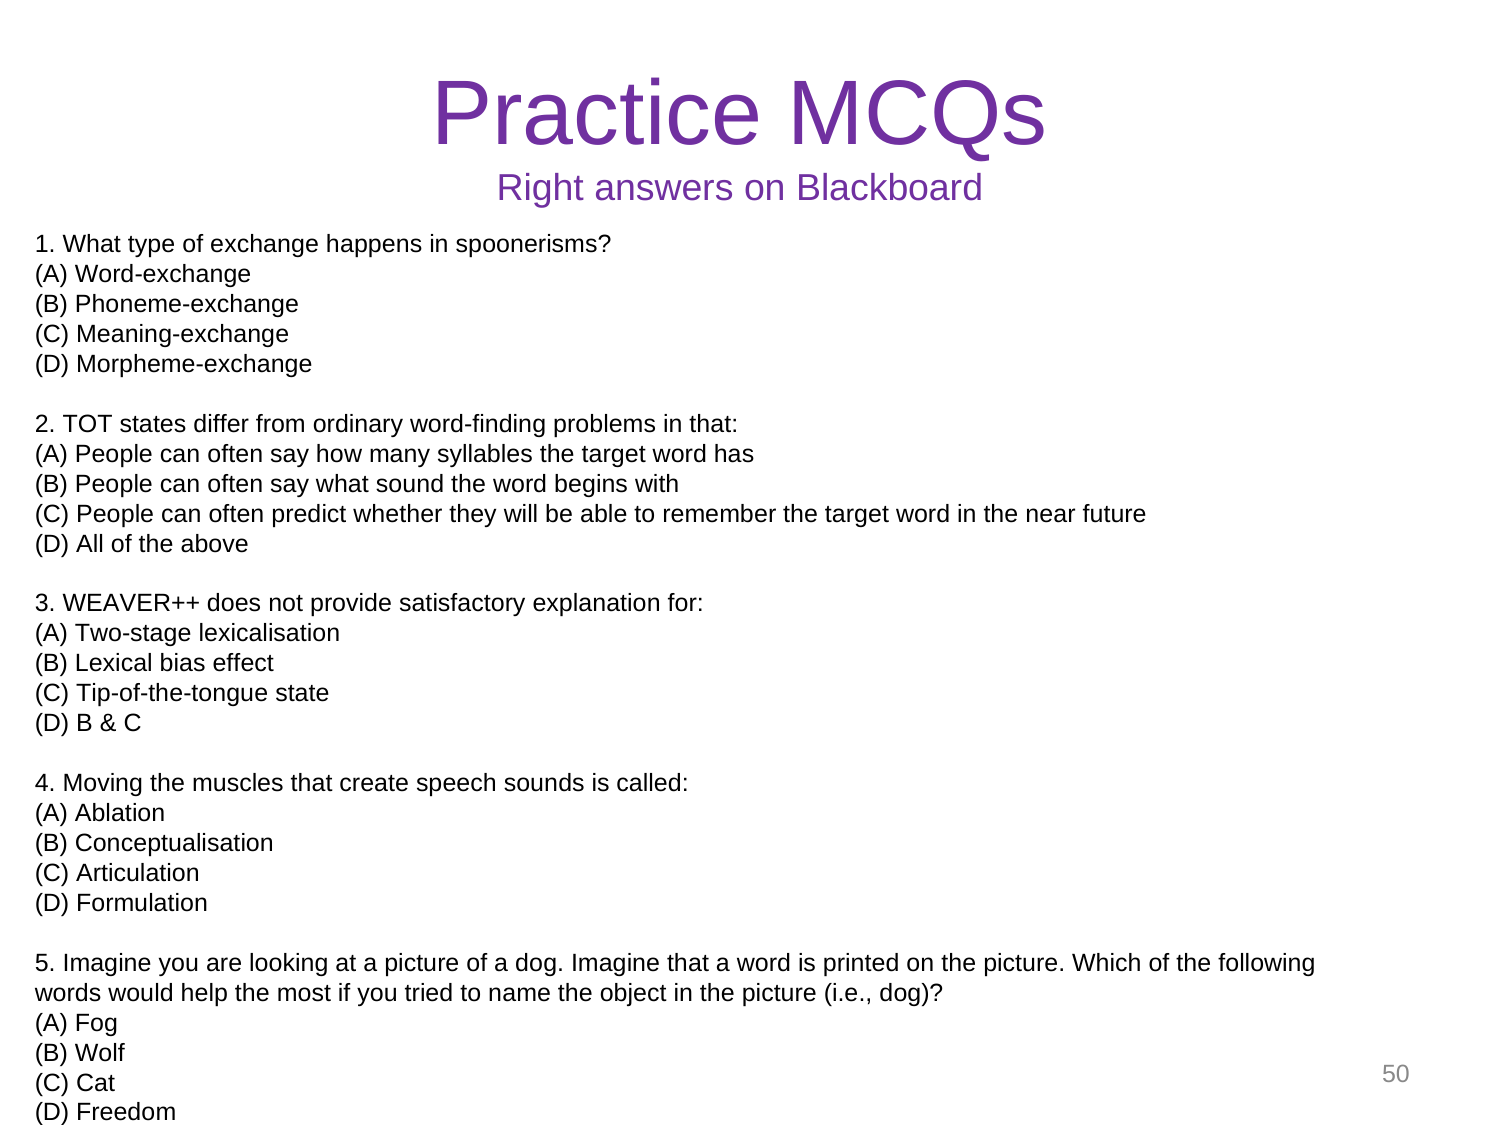

Practice MCQs
Right answers on Blackboard
1. What type of exchange happens in spoonerisms?
(A) Word-exchange
(B) Phoneme-exchange
(C) Meaning-exchange
(D) Morpheme-exchange
2. TOT states differ from ordinary word-finding problems in that:
(A) People can often say how many syllables the target word has
(B) People can often say what sound the word begins with
(C) People can often predict whether they will be able to remember the target word in the near future
(D) All of the above
3. WEAVER++ does not provide satisfactory explanation for:
(A) Two-stage lexicalisation
(B) Lexical bias effect
(C) Tip-of-the-tongue state
(D) B & C
4. Moving the muscles that create speech sounds is called:
(A) Ablation
(B) Conceptualisation
(C) Articulation
(D) Formulation
5. Imagine you are looking at a picture of a dog. Imagine that a word is printed on the picture. Which of the following words would help the most if you tried to name the object in the picture (i.e., dog)?
(A) Fog
(B) Wolf
(C) Cat
(D) Freedom